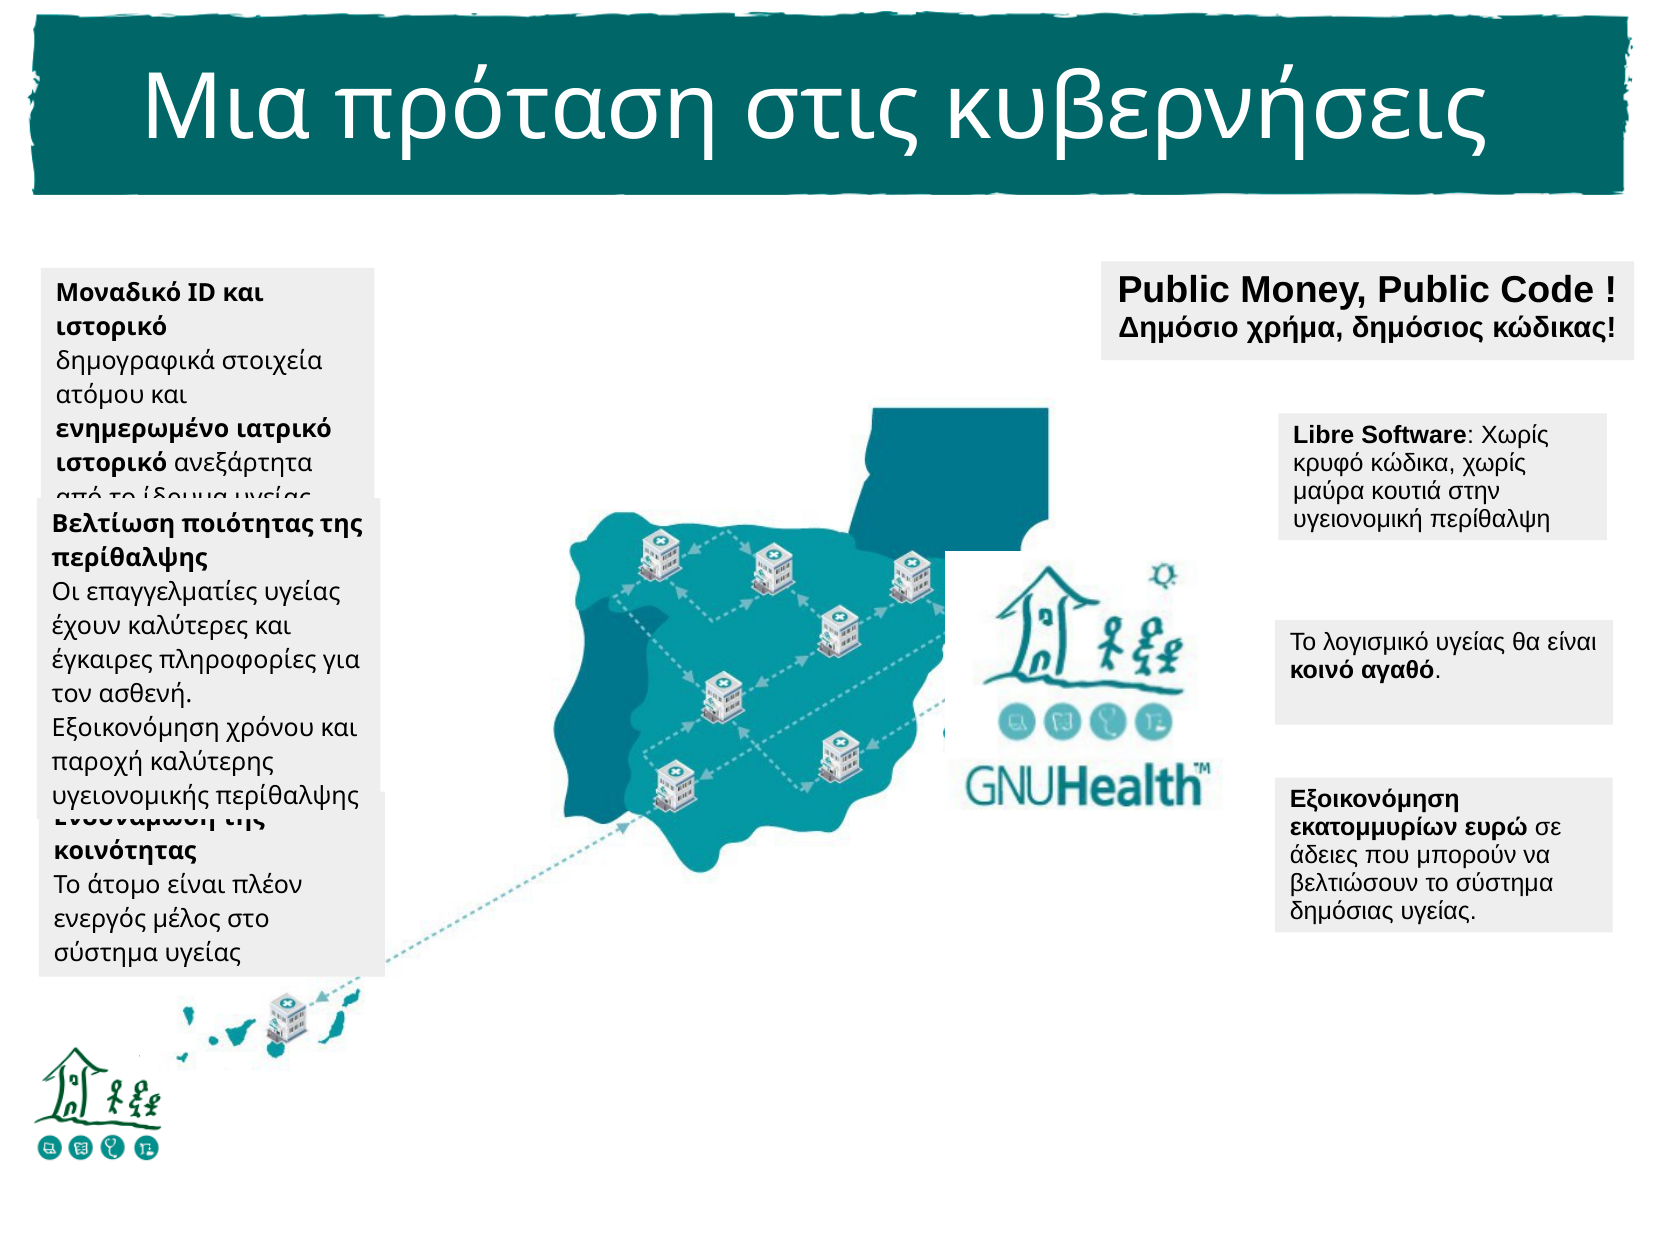

# Μια πρόταση στις κυβερνήσεις
Public Money, Public Code !
Δημόσιο χρήμα, δημόσιος κώδικας!
Μοναδικό ID και ιστορικό
δημογραφικά στοιχεία ατόμου και ενημερωμένο ιατρικό ιστορικό ανεξάρτητα από το ίδρυμα υγείας που επισκέπτεται κάποιος, σε όλη τη χώρα
Libre Software: Χωρίς κρυφό κώδικα, χωρίς μαύρα κουτιά στην υγειονομική περίθαλψη
Βελτίωση ποιότητας της περίθαλψης
Οι επαγγελματίες υγείας έχουν καλύτερες και έγκαιρες πληροφορίες για τον ασθενή. Εξοικονόμηση χρόνου και παροχή καλύτερης υγειονομικής περίθαλψης
Το λογισμικό υγείας θα είναι κοινό αγαθό.
Εξοικονόμηση εκατομμυρίων ευρώ σε άδειες που μπορούν να βελτιώσουν το σύστημα δημόσιας υγείας.
Ενδυνάμωση της κοινότητας
Το άτομο είναι πλέον ενεργός μέλος στο σύστημα υγείας